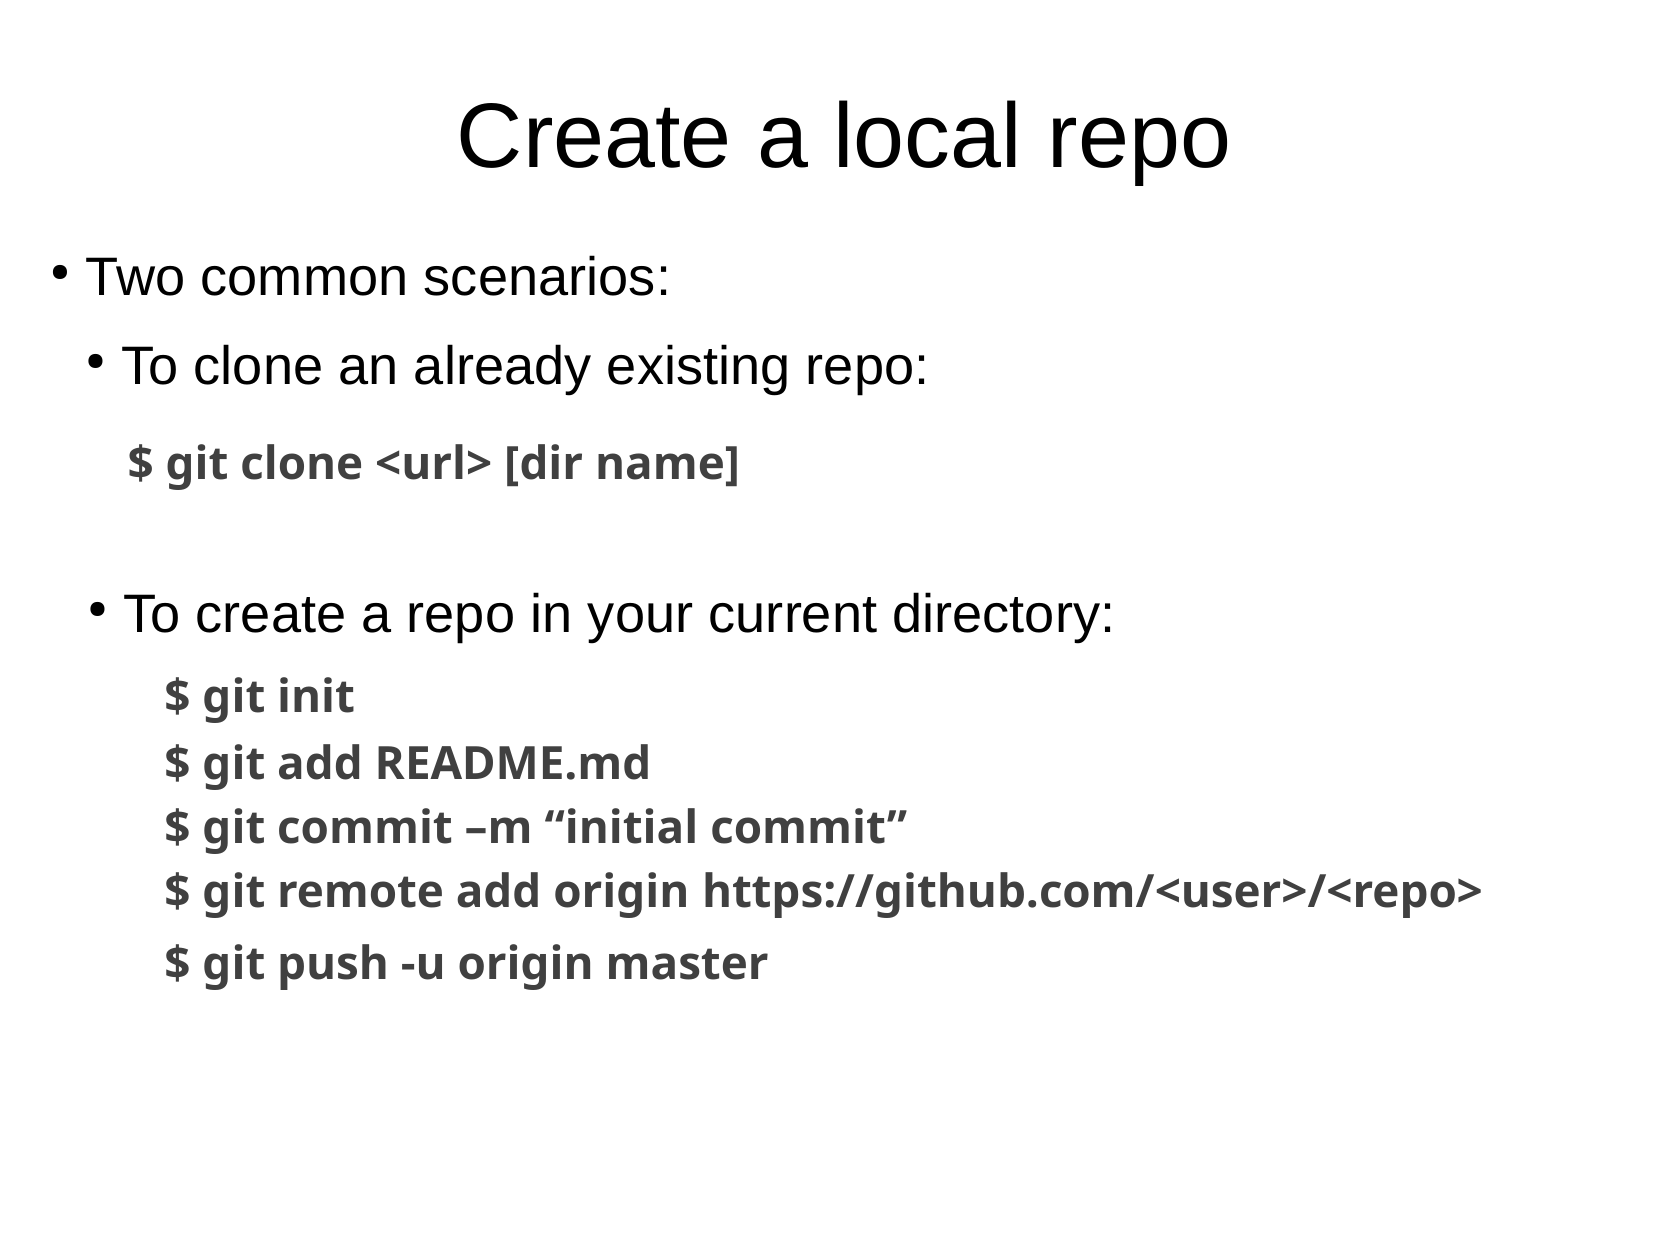

# Create a local repo
Two common scenarios:
To clone an already existing repo:
	$ git clone <url> [dir name]
To create a repo in your current directory:
$ git init
$ git add README.md
$ git commit –m “initial commit”
$ git remote add origin https://github.com/<user>/<repo>
$ git push -u origin master